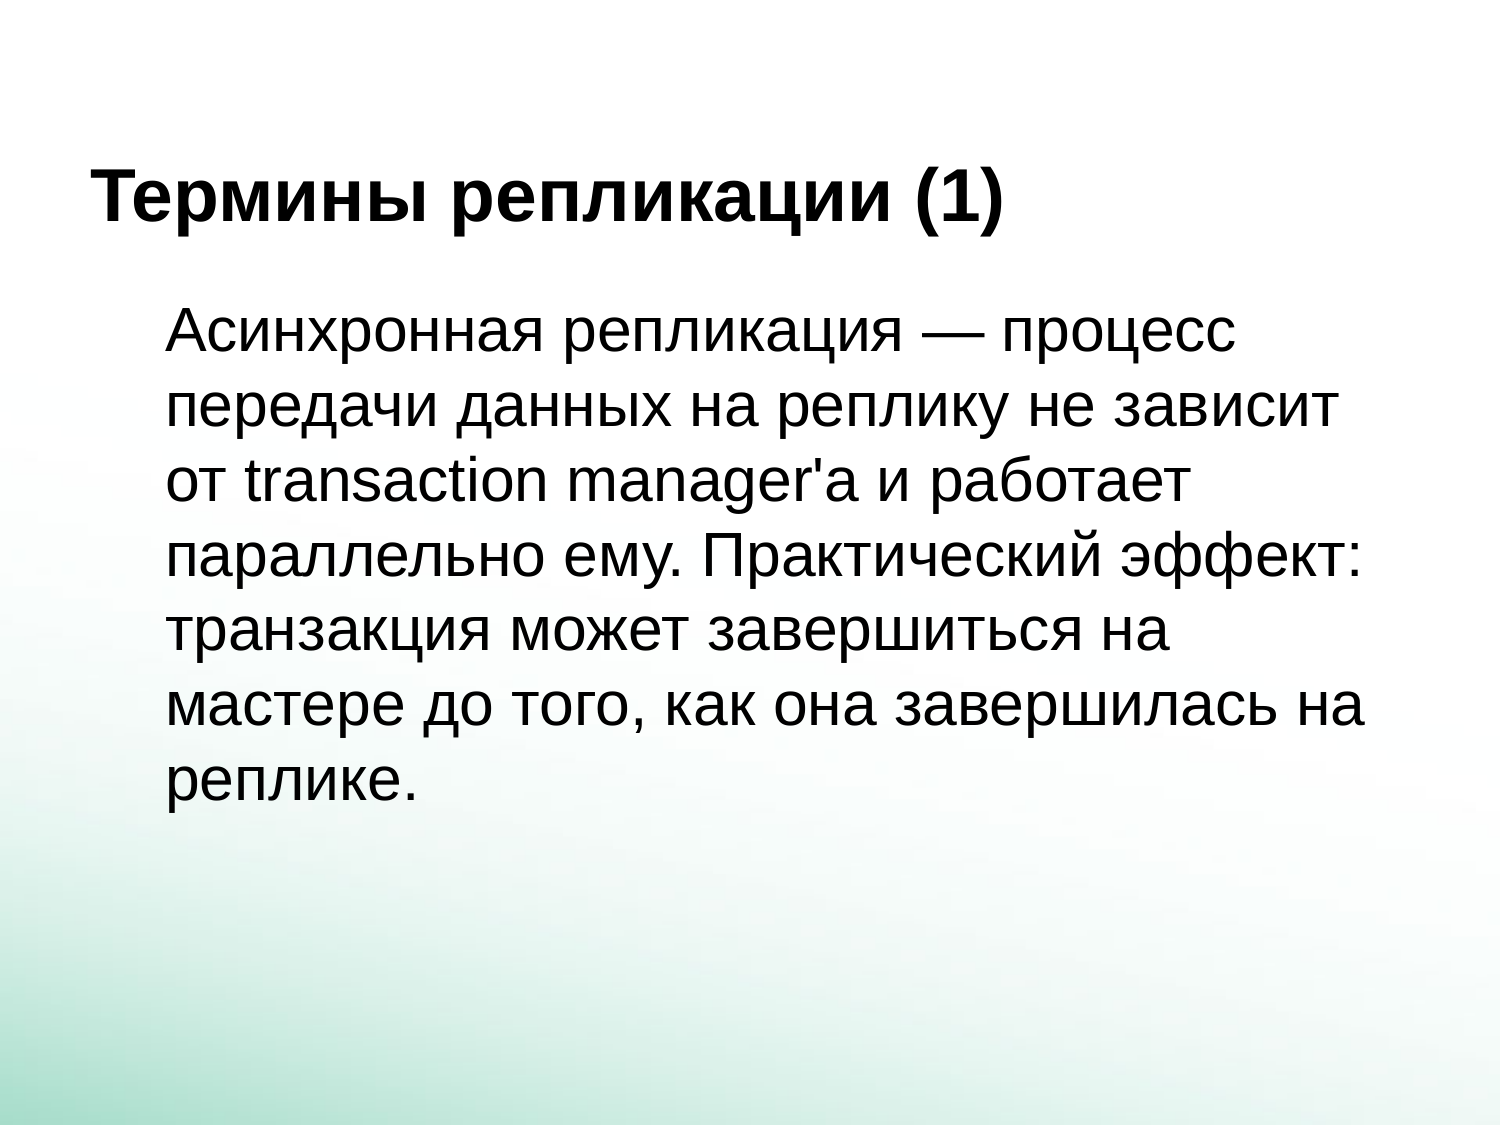

# Термины репликации (1)
Асинхронная репликация — процесс передачи данных на реплику не зависит от transaction manager'а и работает параллельно ему. Практический эффект: транзакция может завершиться на мастере до того, как она завершилась на реплике.